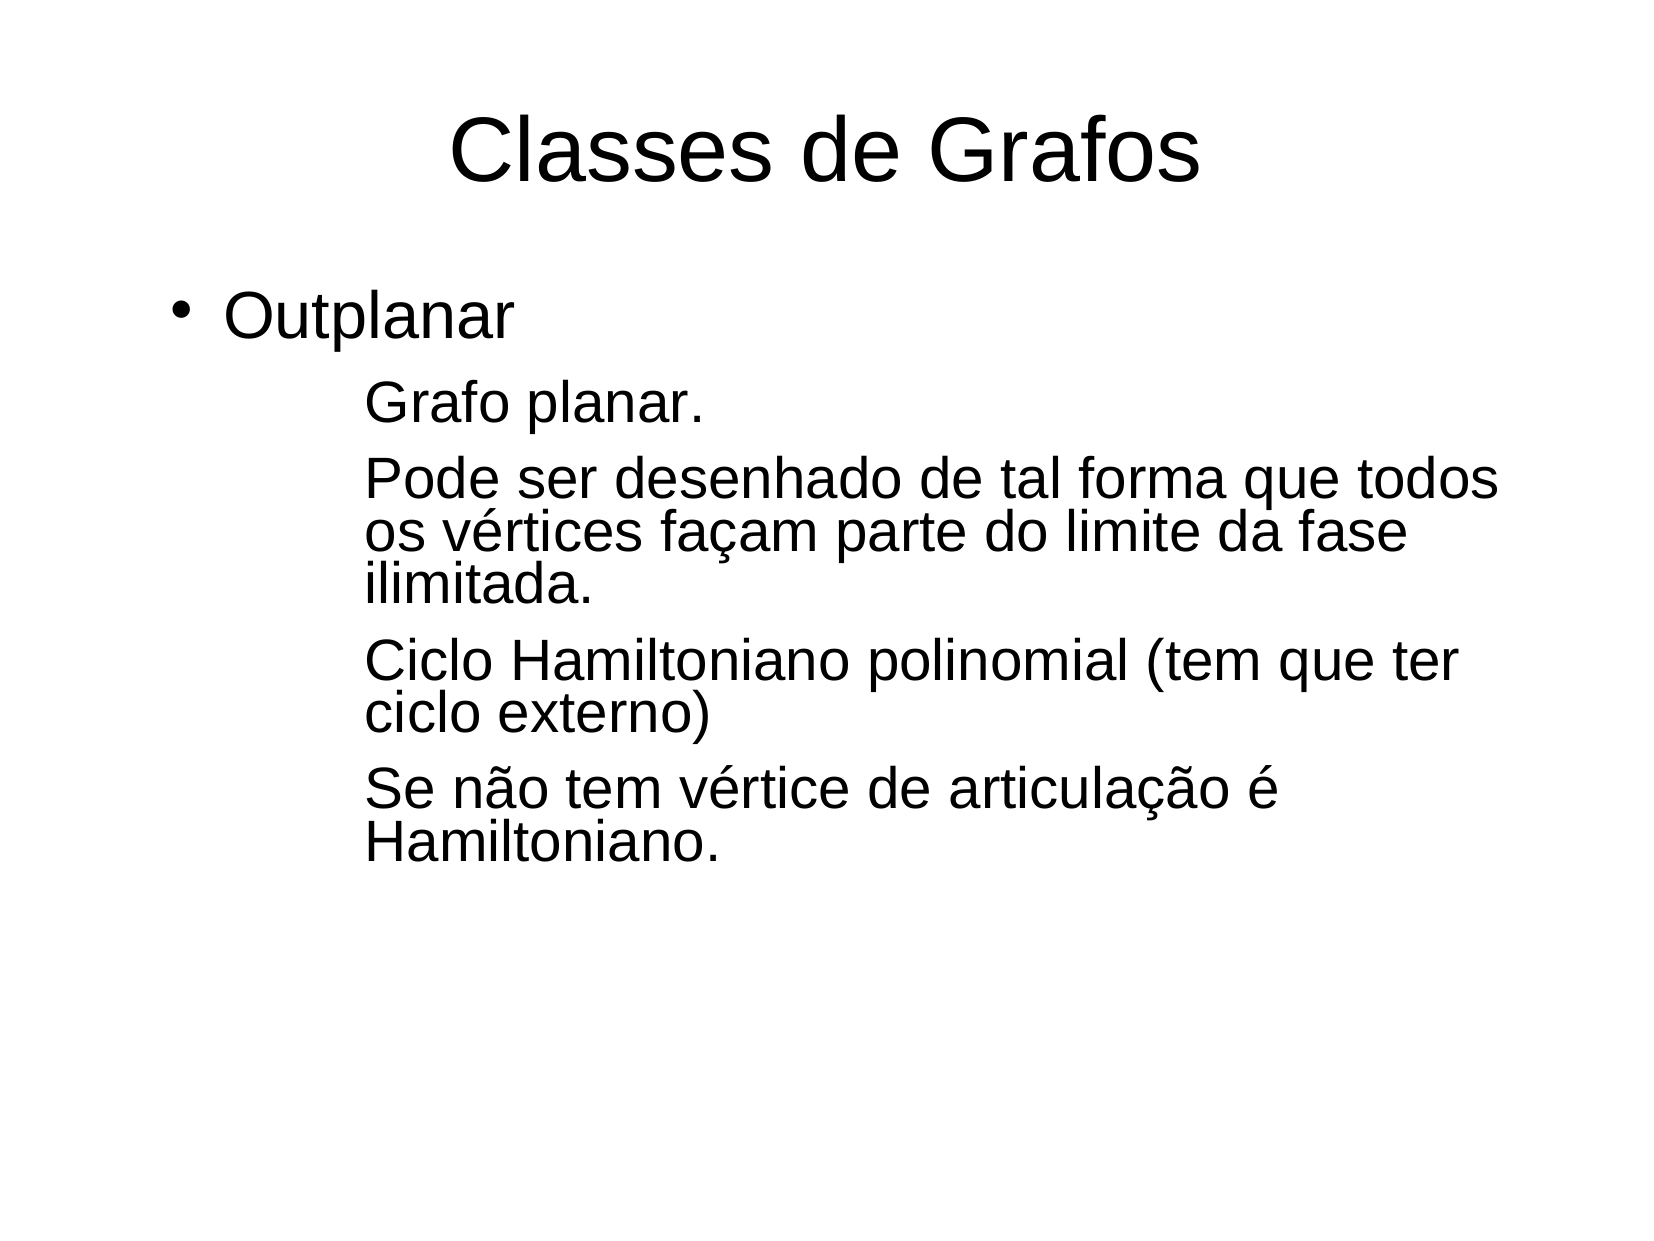

# Classes de Grafos
Outplanar
Grafo planar.
Pode ser desenhado de tal forma que todos os vértices façam parte do limite da fase ilimitada.
Ciclo Hamiltoniano polinomial (tem que ter ciclo externo)
Se não tem vértice de articulação é Hamiltoniano.